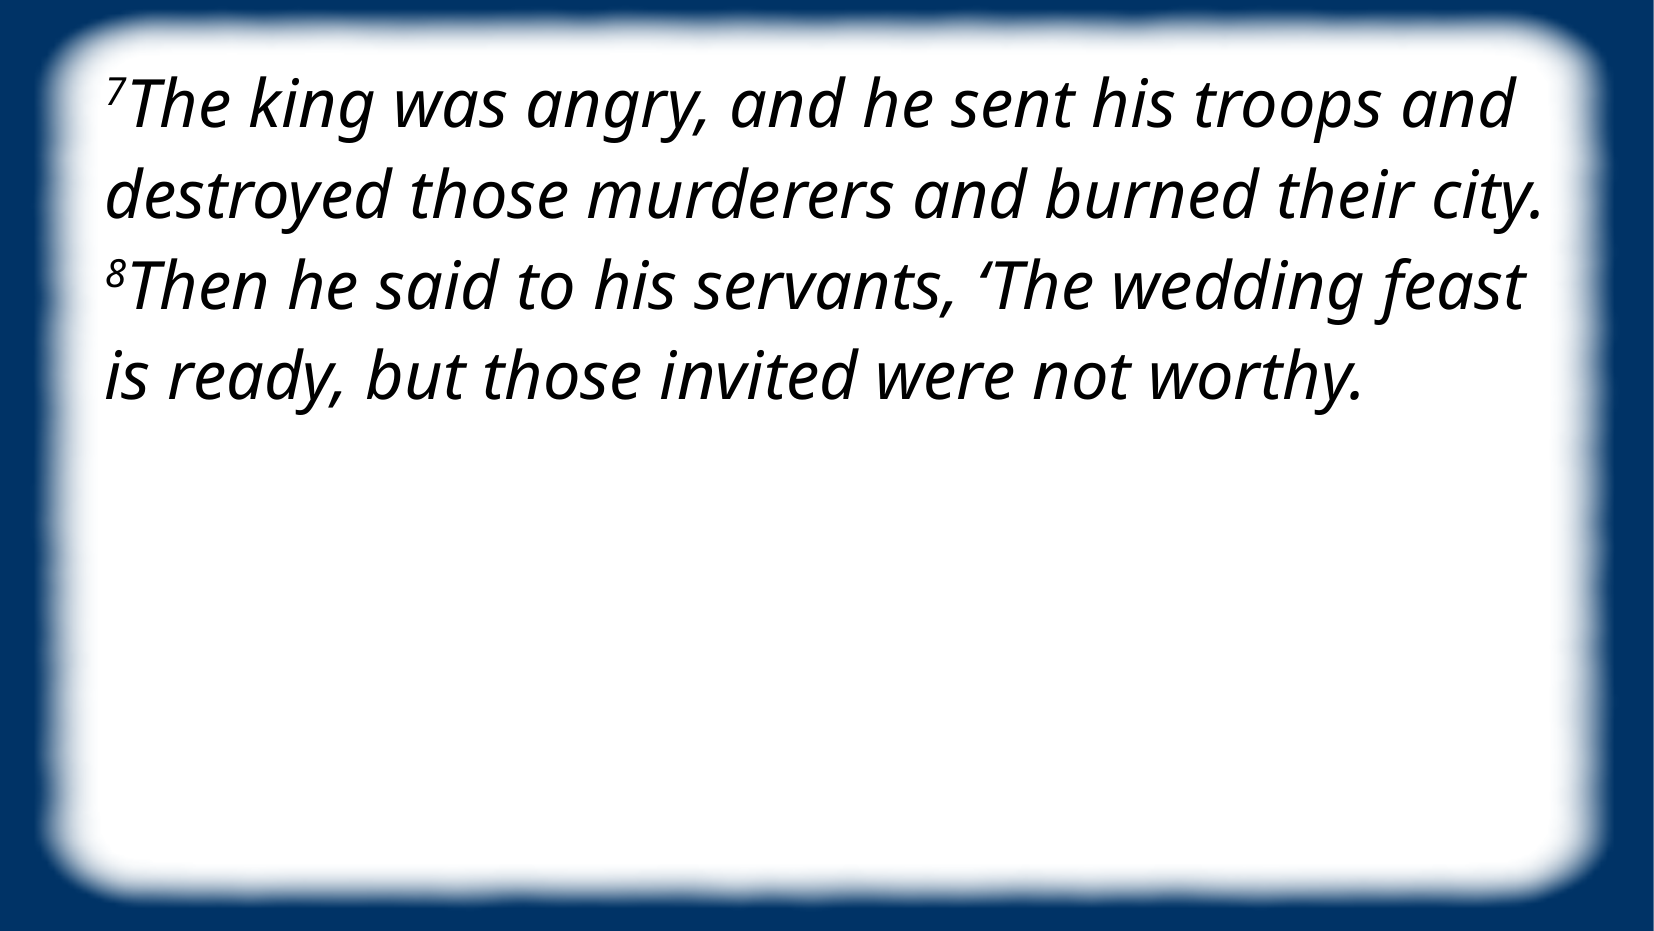

7The king was angry, and he sent his troops and destroyed those murderers and burned their city. 8Then he said to his servants, ‘The wedding feast is ready, but those invited were not worthy.